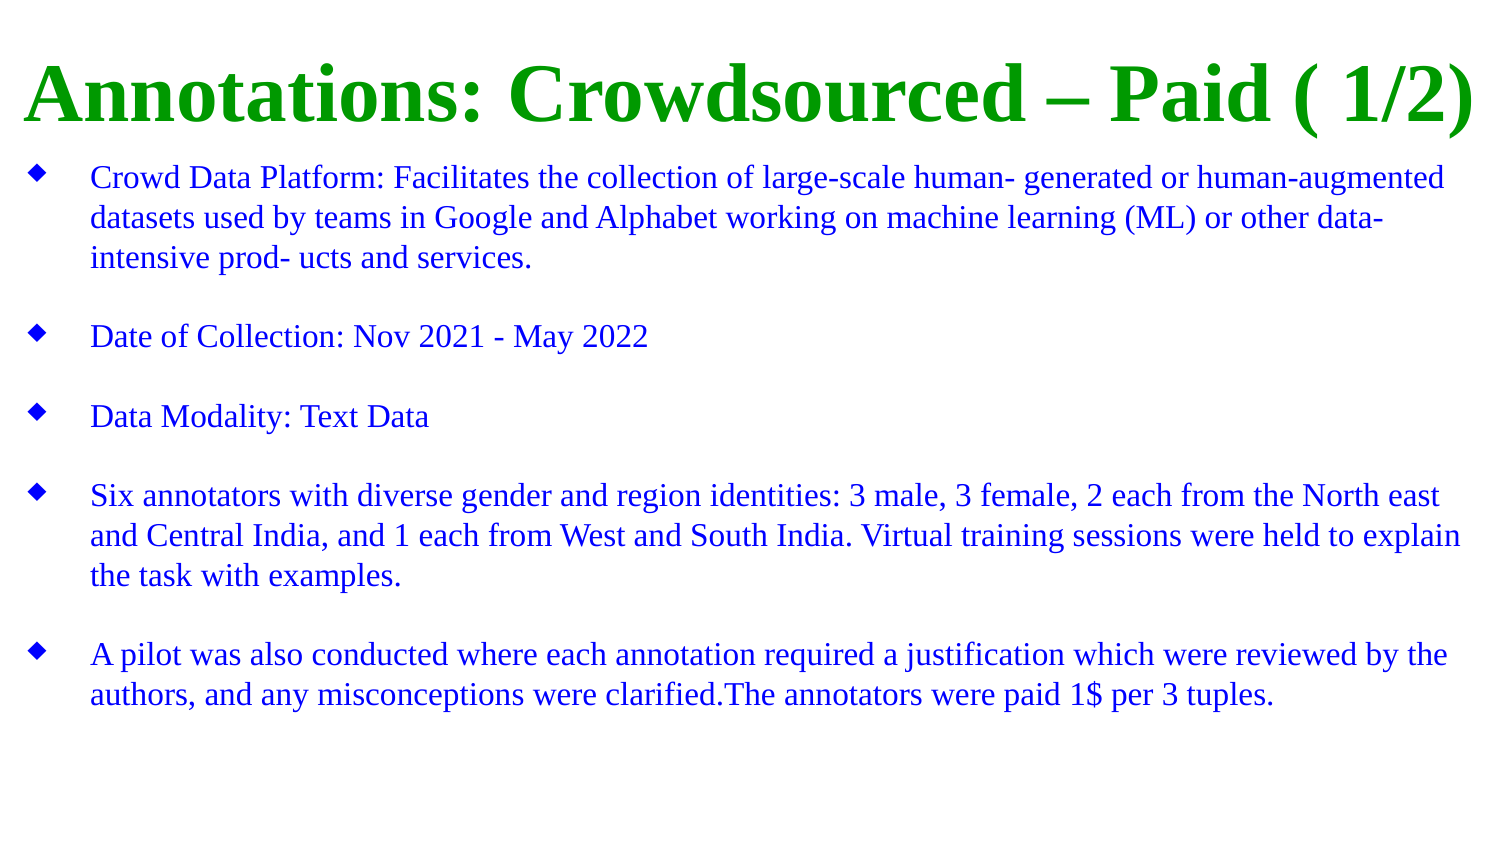

# Annotations: Crowdsourced – Paid ( 1/2)
Crowd Data Platform: Facilitates the collection of large-scale human- generated or human-augmented datasets used by teams in Google and Alphabet working on machine learning (ML) or other data-intensive prod- ucts and services.
Date of Collection: Nov 2021 - May 2022
Data Modality: Text Data
Six annotators with diverse gender and region identities: 3 male, 3 female, 2 each from the North east and Central India, and 1 each from West and South India. Virtual training sessions were held to explain the task with examples.
A pilot was also conducted where each annotation required a justification which were reviewed by the authors, and any misconceptions were clarified.The annotators were paid 1$ per 3 tuples.